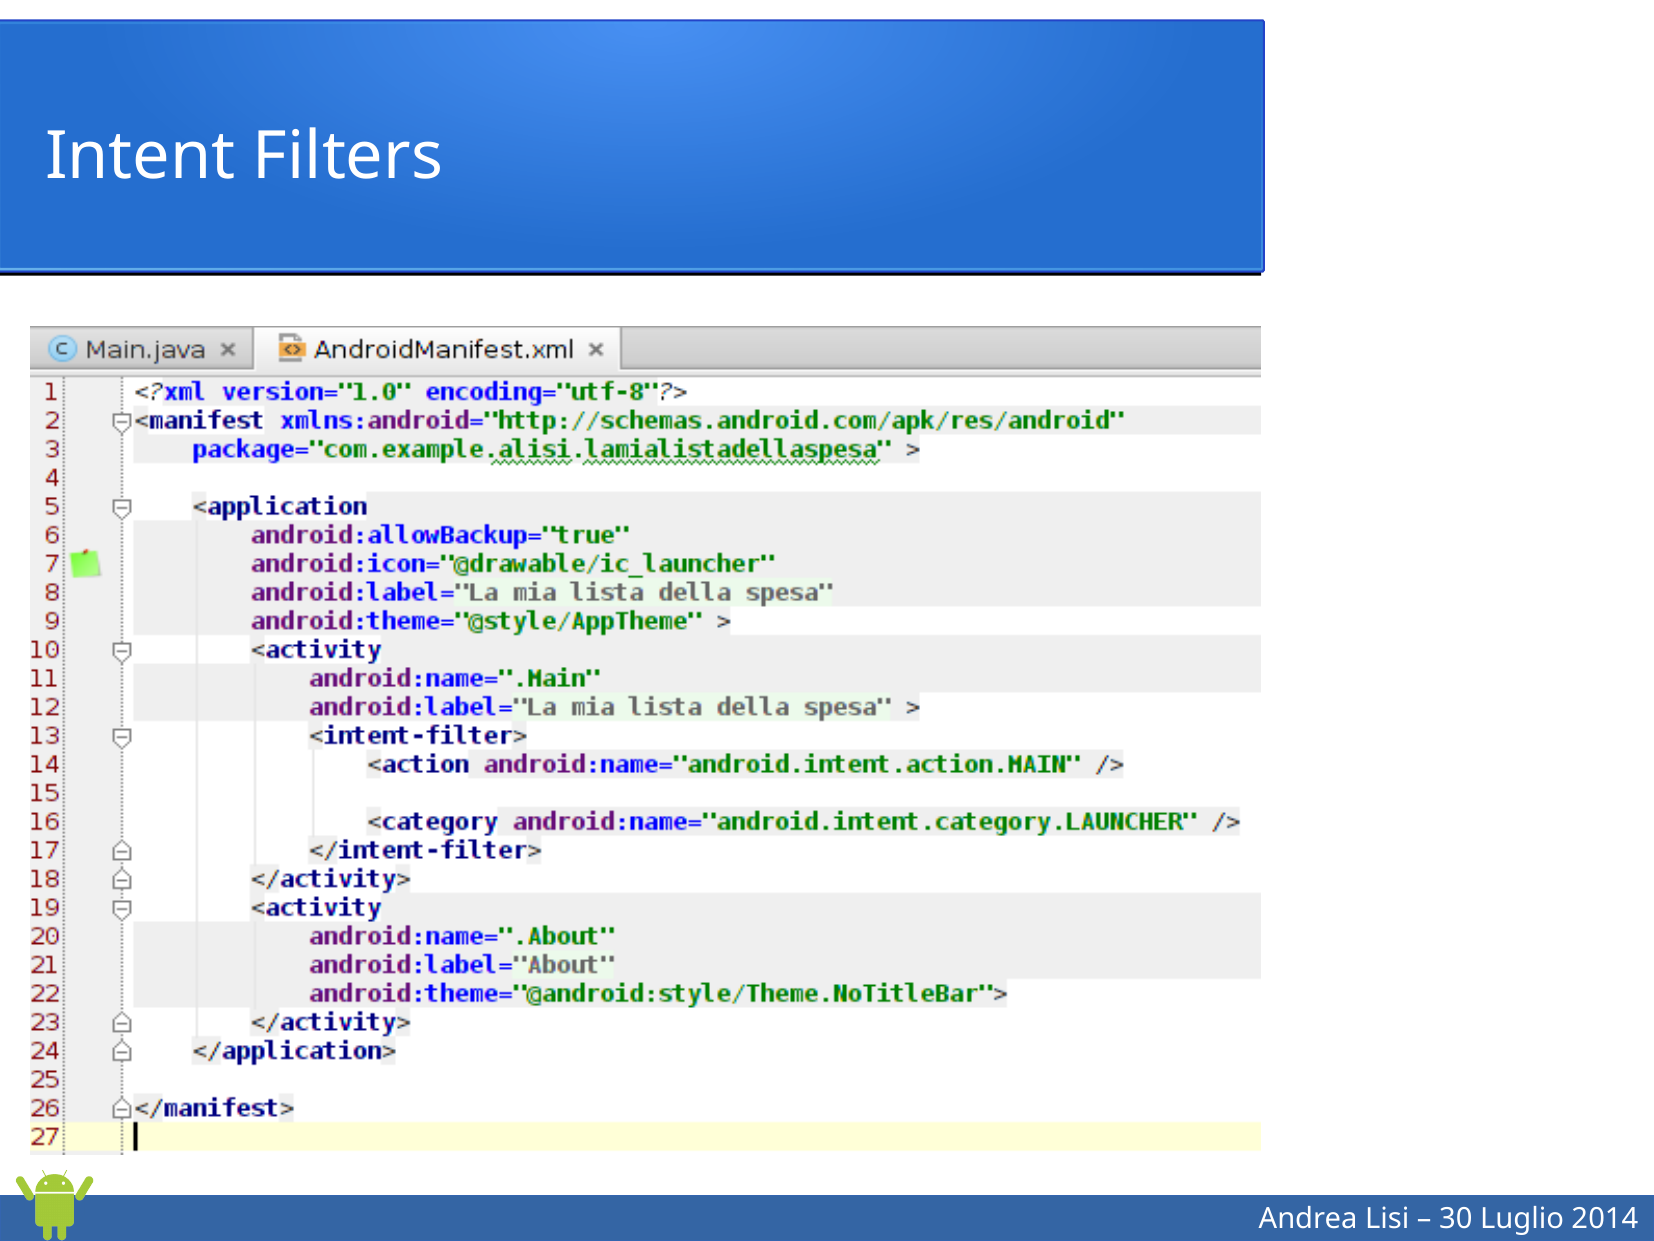

# Intent Filters
Andrea Lisi – 30 Luglio 2014